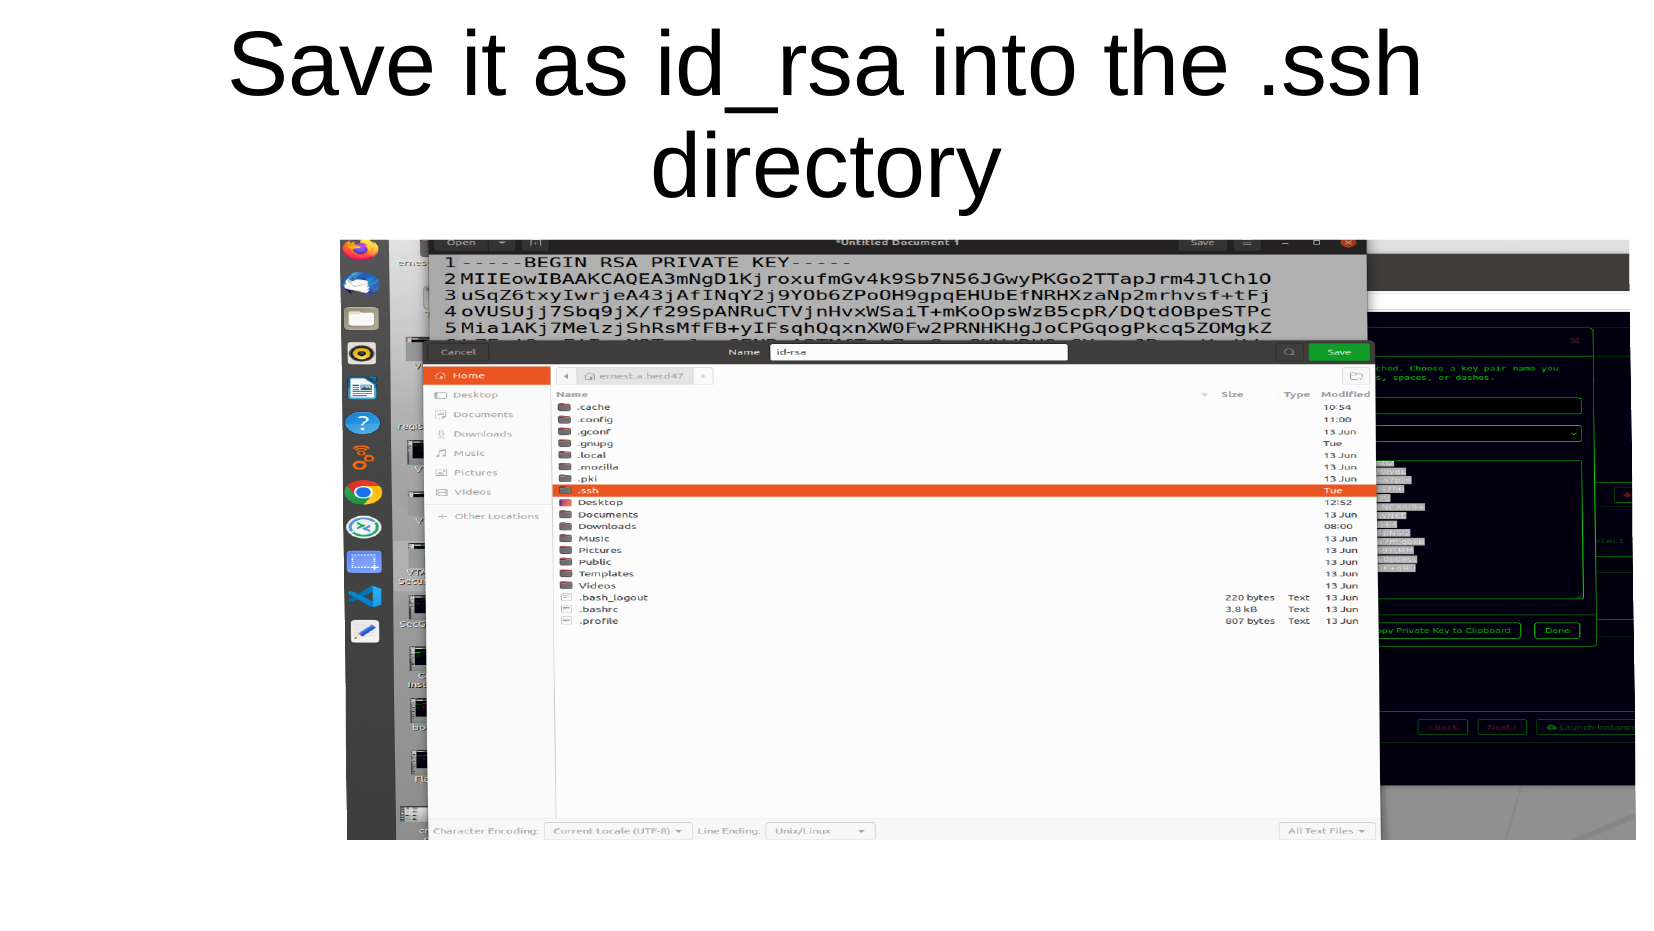

# Save it as id_rsa into the .ssh directory